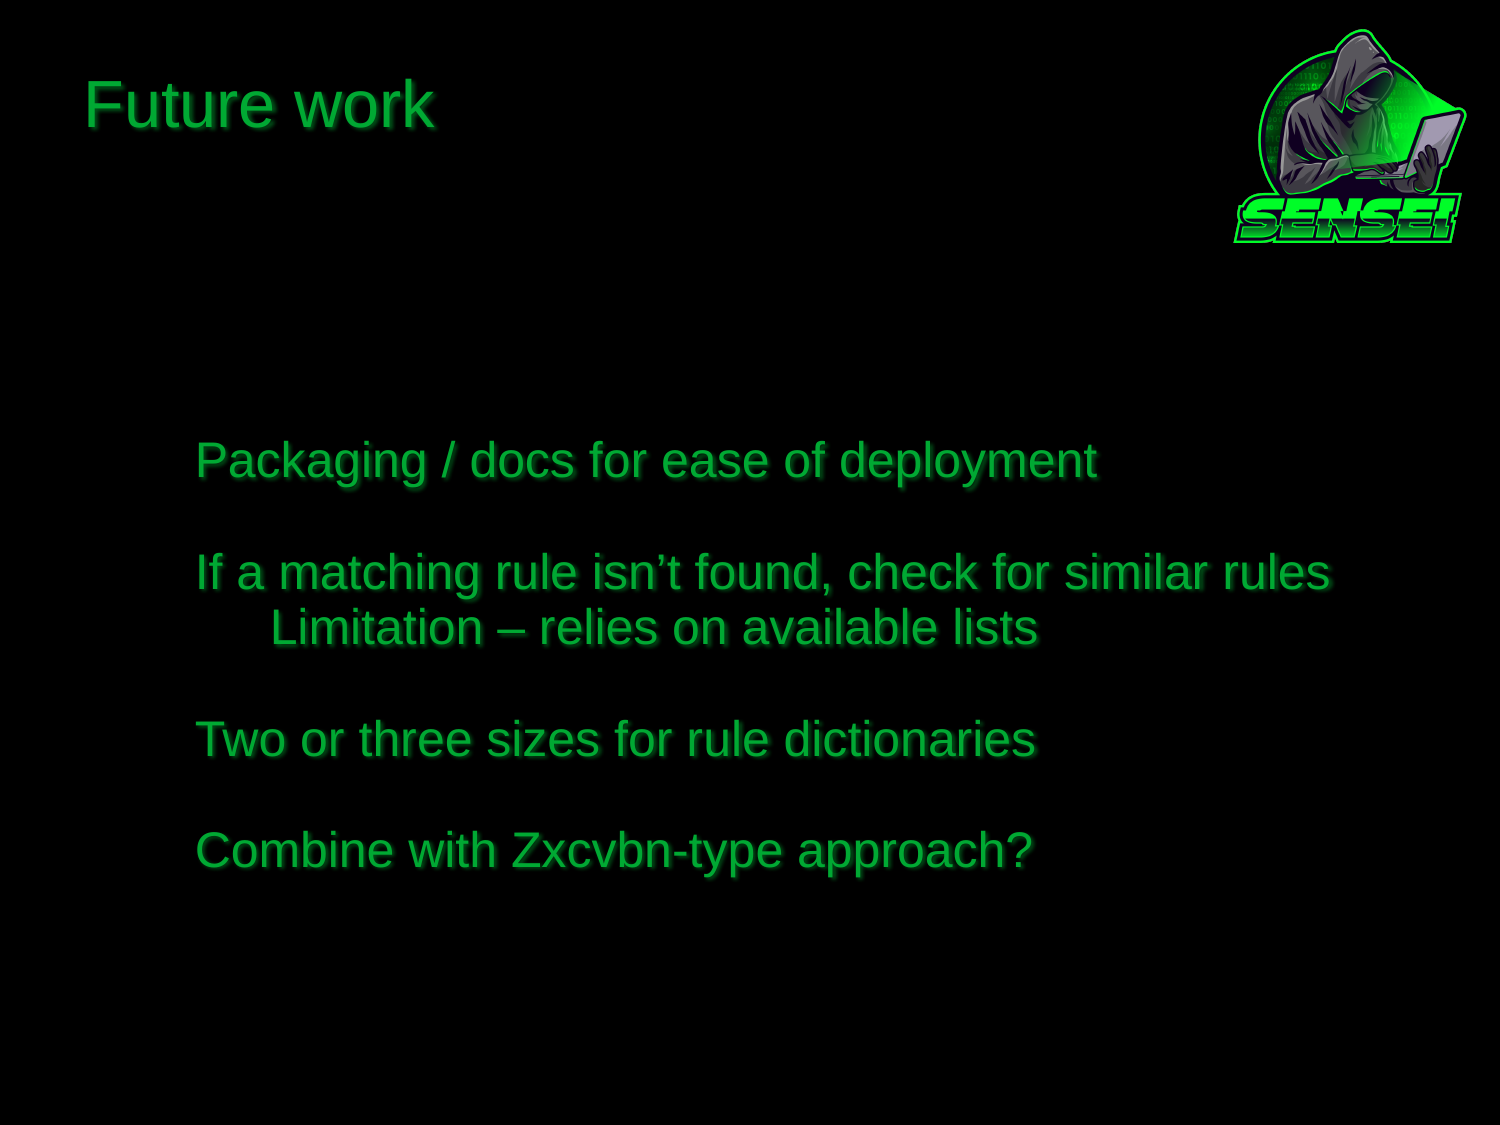

Future work
#
Packaging / docs for ease of deployment
If a matching rule isn’t found, check for similar rules
	Limitation – relies on available lists
Two or three sizes for rule dictionaries
Combine with Zxcvbn-type approach?